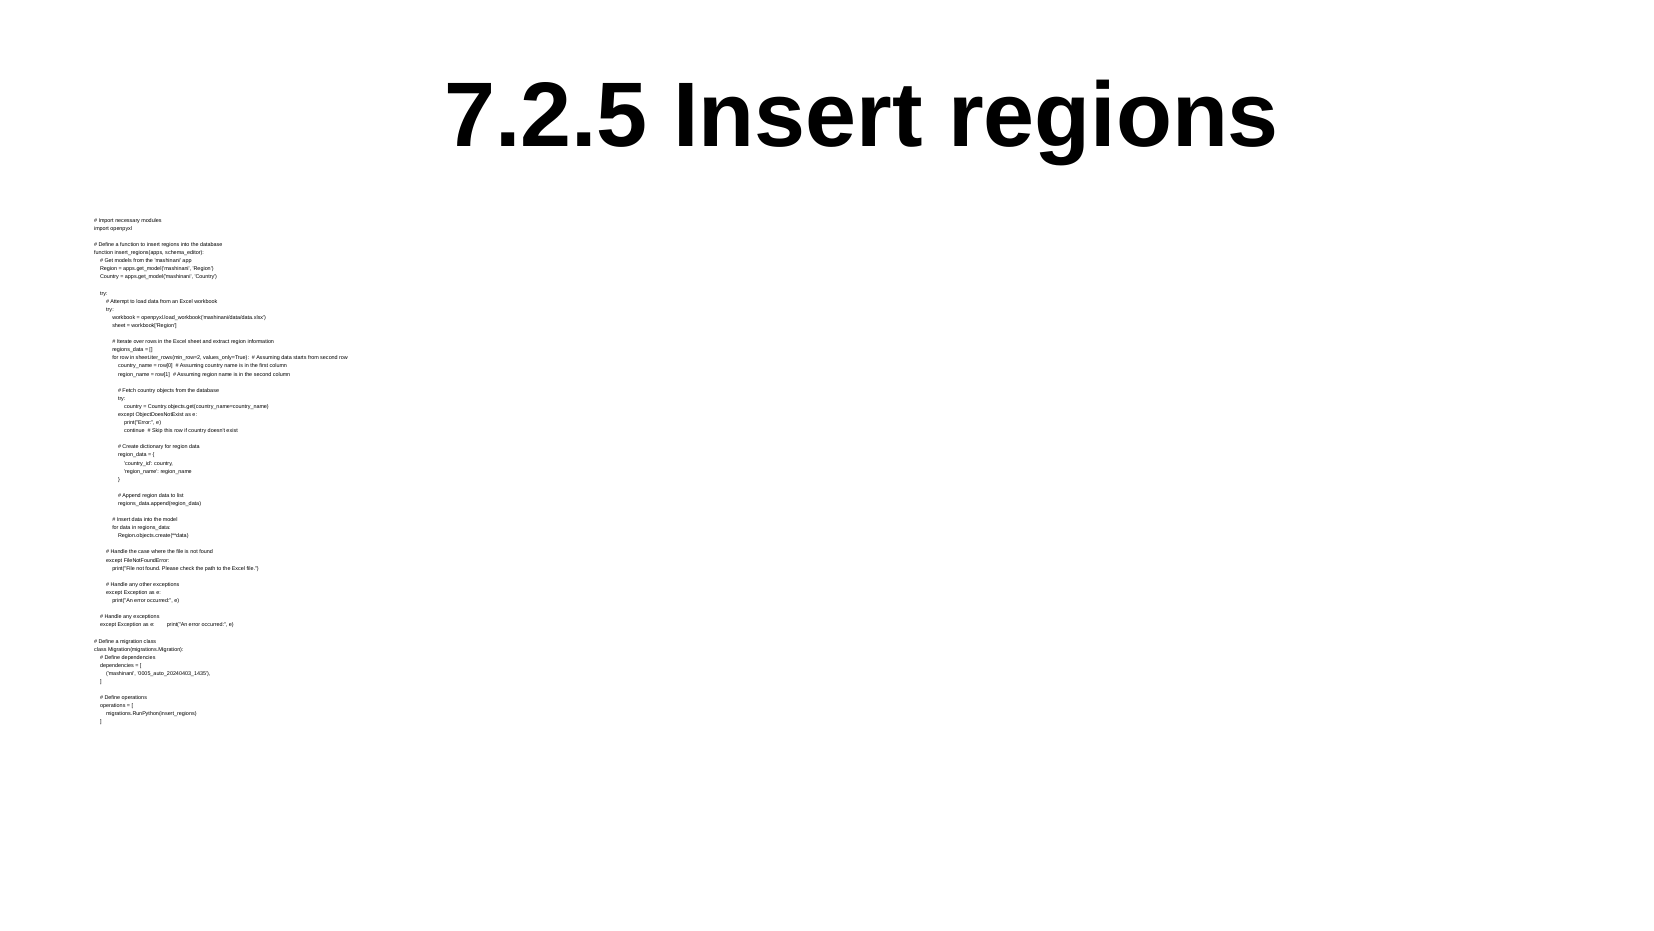

# 7.2.5 Insert regions
# Import necessary modules
import openpyxl
# Define a function to insert regions into the database
function insert_regions(apps, schema_editor):
 # Get models from the 'mashinani' app
 Region = apps.get_model('mashinani', 'Region')
 Country = apps.get_model('mashinani', 'Country')
 try:
 # Attempt to load data from an Excel workbook
 try:
 workbook = openpyxl.load_workbook('mashinani/data/data.xlsx')
 sheet = workbook['Region']
 # Iterate over rows in the Excel sheet and extract region information
 regions_data = []
 for row in sheet.iter_rows(min_row=2, values_only=True): # Assuming data starts from second row
 country_name = row[0] # Assuming country name is in the first column
 region_name = row[1] # Assuming region name is in the second column
 # Fetch country objects from the database
 try:
 country = Country.objects.get(country_name=country_name)
 except ObjectDoesNotExist as e:
 print("Error:", e)
 continue # Skip this row if country doesn't exist
 # Create dictionary for region data
 region_data = {
 'country_id': country,
 'region_name': region_name
 }
 # Append region data to list
 regions_data.append(region_data)
 # Insert data into the model
 for data in regions_data:
 Region.objects.create(**data)
 # Handle the case where the file is not found
 except FileNotFoundError:
 print("File not found. Please check the path to the Excel file.")
 # Handle any other exceptions
 except Exception as e:
 print("An error occurred:", e)
 # Handle any exceptions
 except Exception as e: print("An error occurred:", e)
# Define a migration class
class Migration(migrations.Migration):
 # Define dependencies
 dependencies = [
 ('mashinani', '0005_auto_20240403_1435'),
 ]
 # Define operations
 operations = [
 migrations.RunPython(insert_regions)
 ]